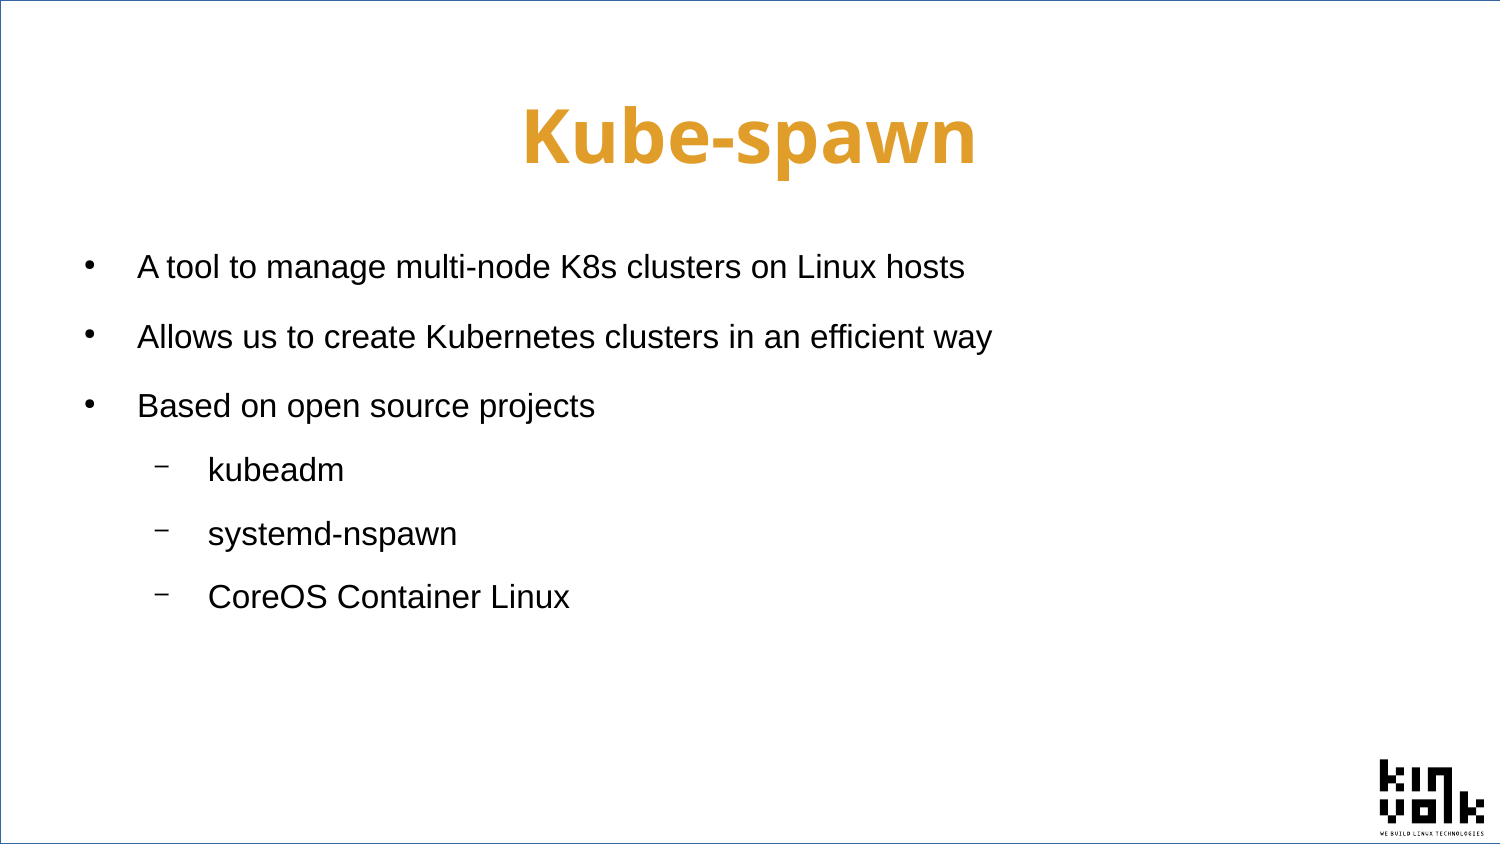

# Kube-spawn
A tool to manage multi-node K8s clusters on Linux hosts
Allows us to create Kubernetes clusters in an efficient way
Based on open source projects
kubeadm
systemd-nspawn
CoreOS Container Linux